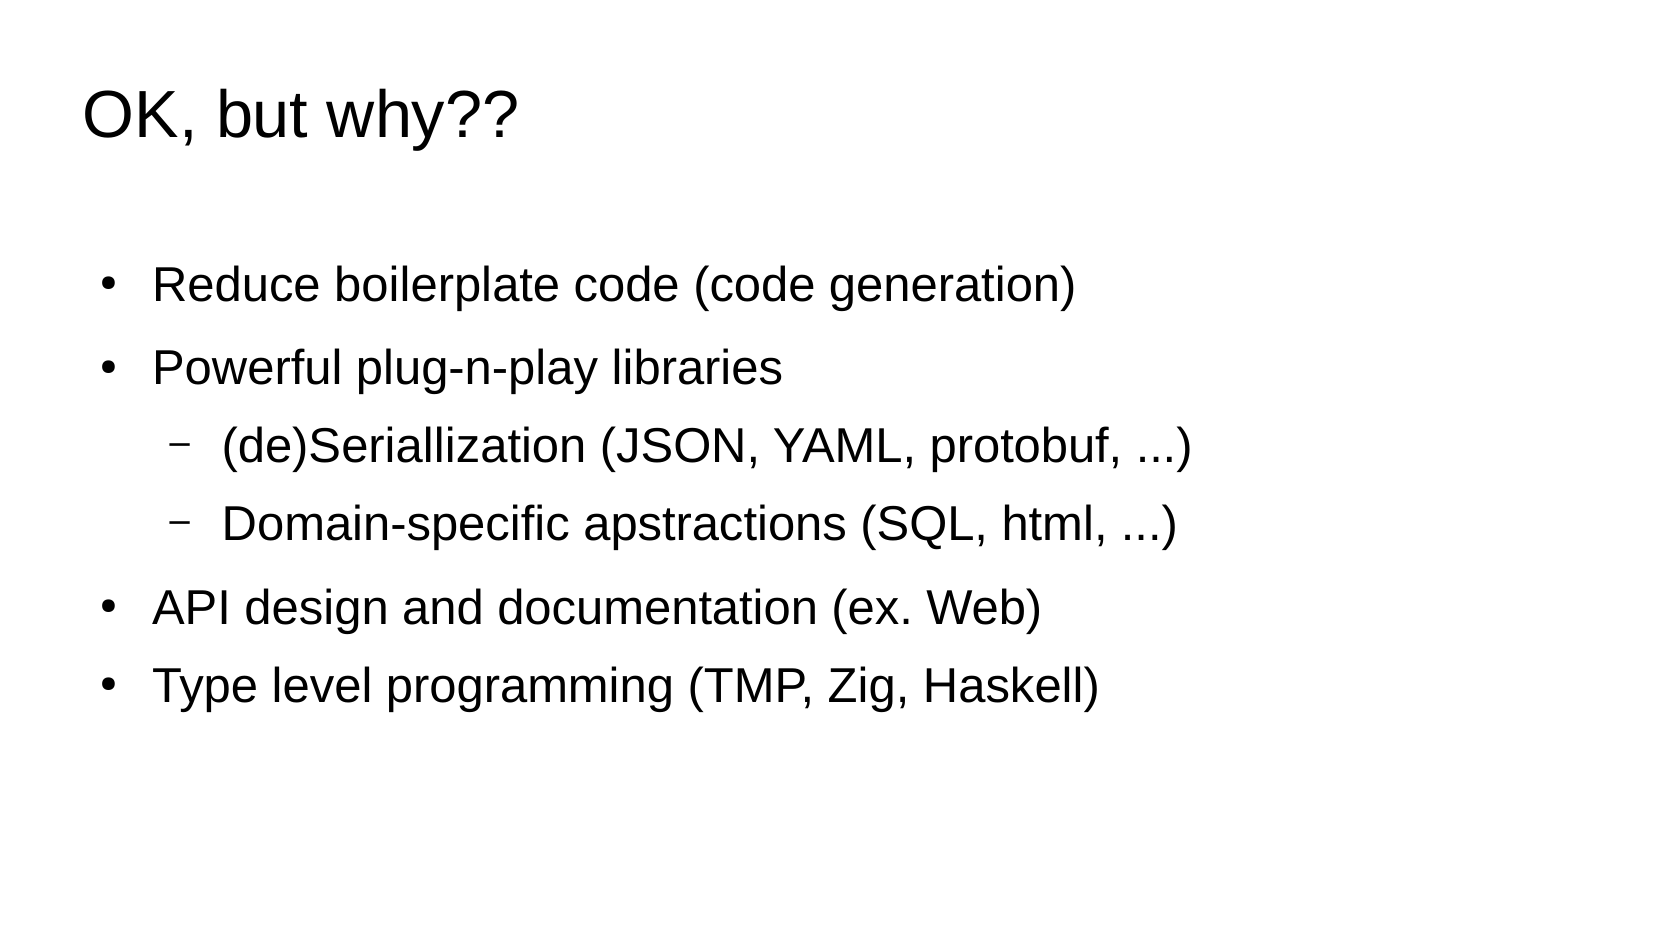

# OK, but why??
Reduce boilerplate code (code generation)
Powerful plug-n-play libraries
(de)Seriallization (JSON, YAML, protobuf, ...)
Domain-specific apstractions (SQL, html, ...)
API design and documentation (ex. Web)
Type level programming (TMP, Zig, Haskell)